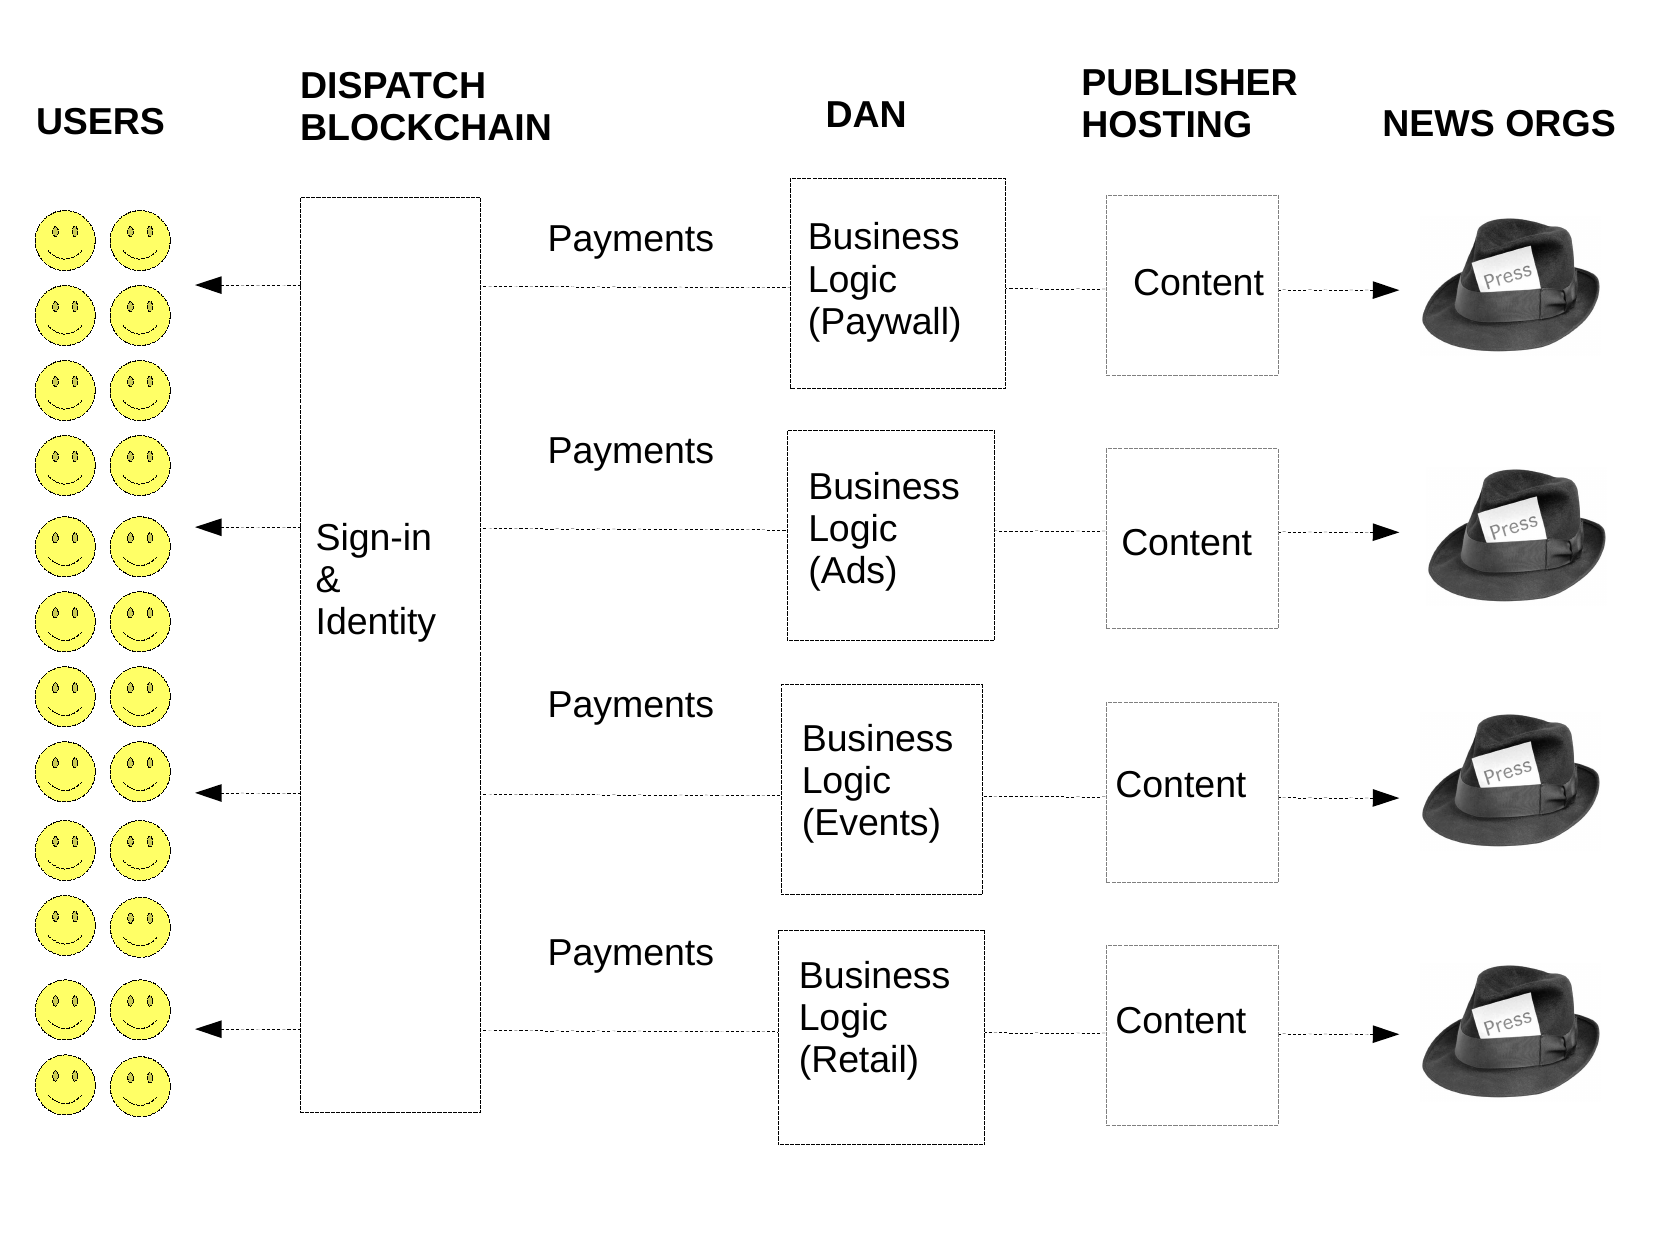

PUBLISHER
HOSTING
DISPATCH BLOCKCHAIN
DAN
USERS
NEWS ORGS
Business Logic
(Paywall)
Payments
Content
Payments
Business Logic
(Ads)
Sign-in & Identity
Content
Payments
Business Logic
(Events)
Content
Payments
Business Logic
(Retail)
Content